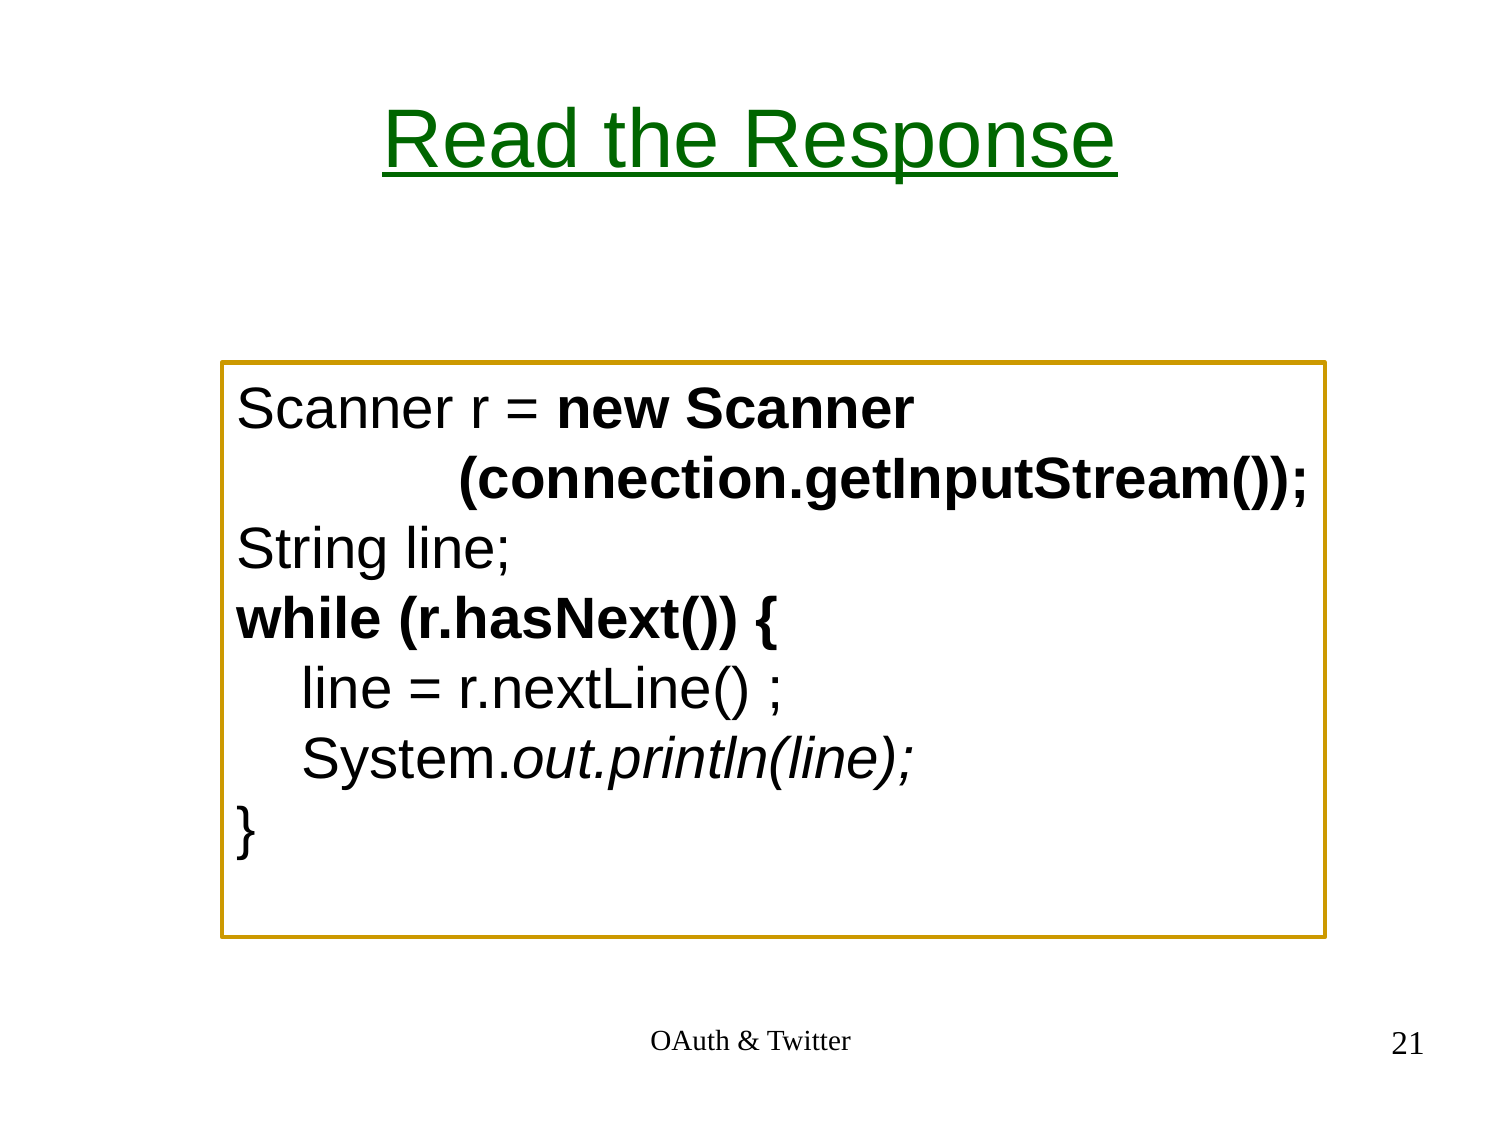

# Read the Response
Scanner r = new Scanner
			(connection.getInputStream());
String line;
while (r.hasNext()) {
 line = r.nextLine() ;
 System.out.println(line);
}
OAuth & Twitter
21